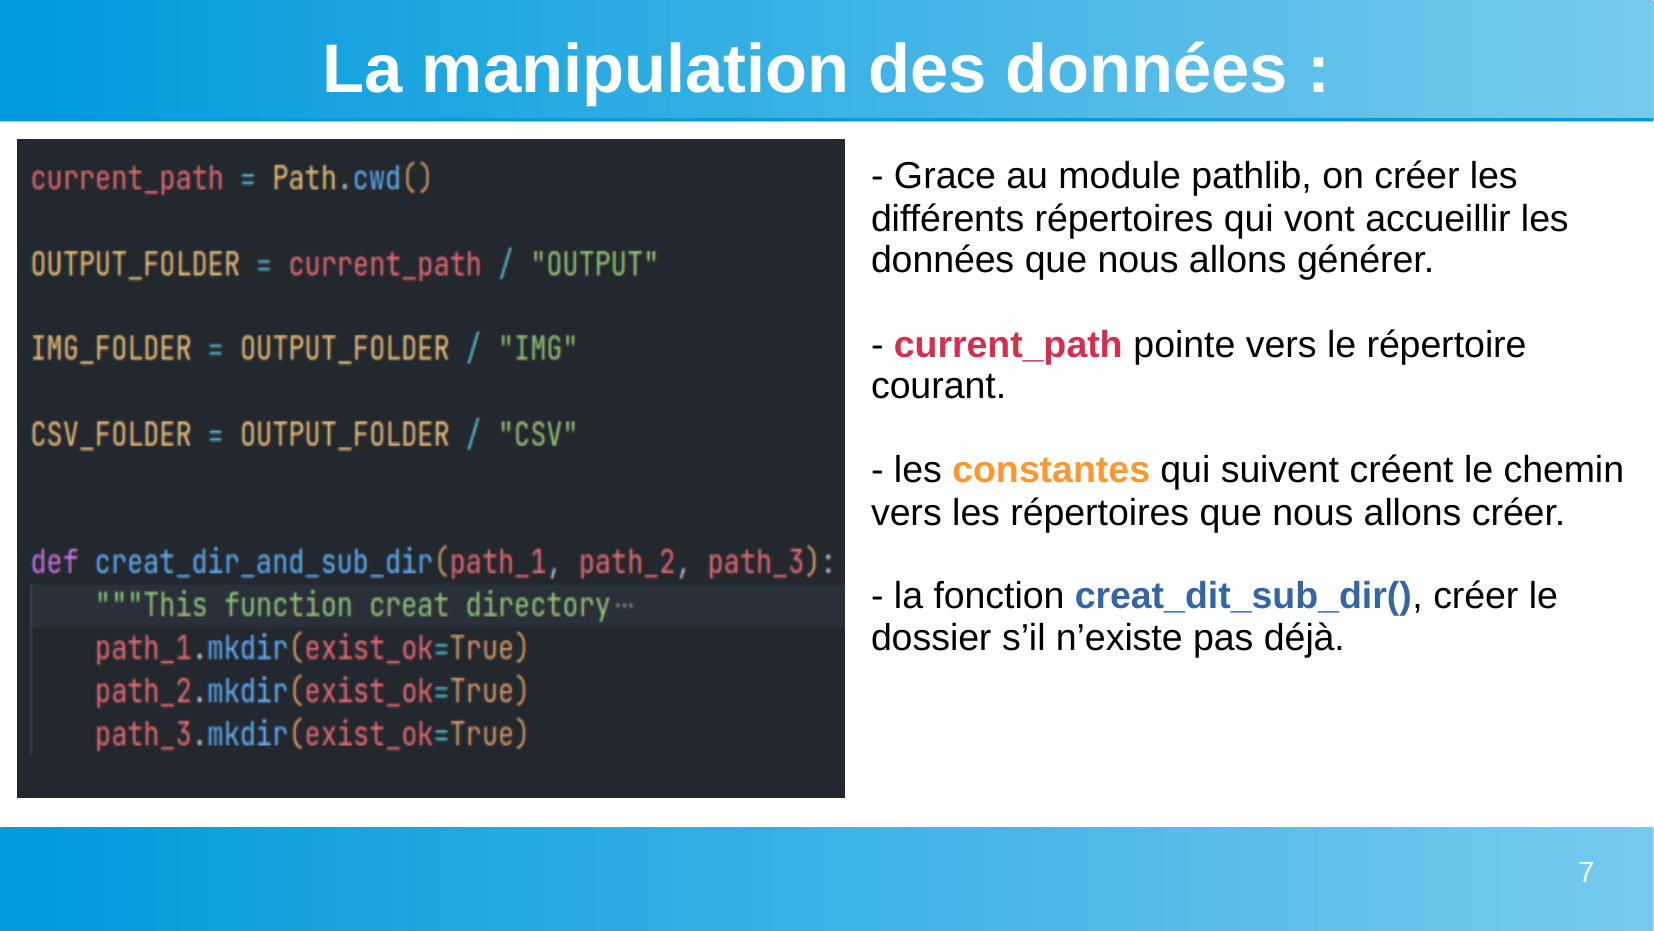

# La manipulation des données :
- Grace au module pathlib, on créer les
différents répertoires qui vont accueillir les
données que nous allons générer.
- current_path pointe vers le répertoire
courant.
- les constantes qui suivent créent le chemin
vers les répertoires que nous allons créer.
- la fonction creat_dit_sub_dir(), créer le
dossier s’il n’existe pas déjà.
7